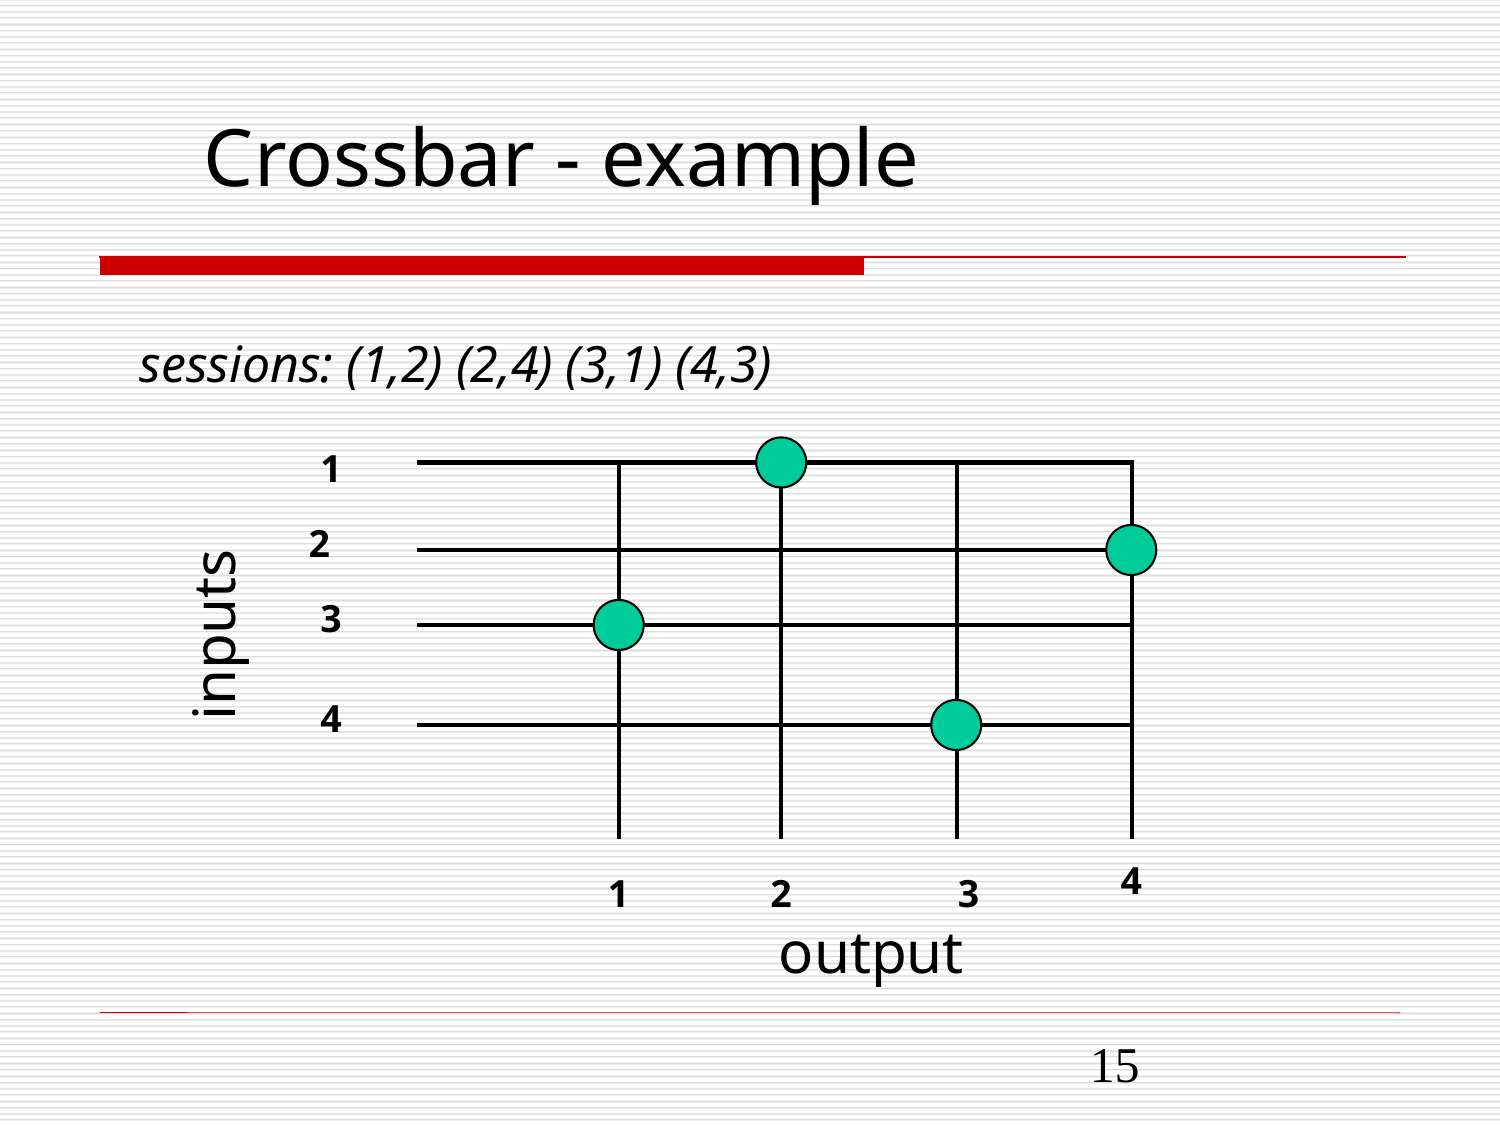

# Crossbar - example
sessions: (1,2) (2,4) (3,1) (4,3)
inputs
1
2
3
4
4
1
2
3
output
15